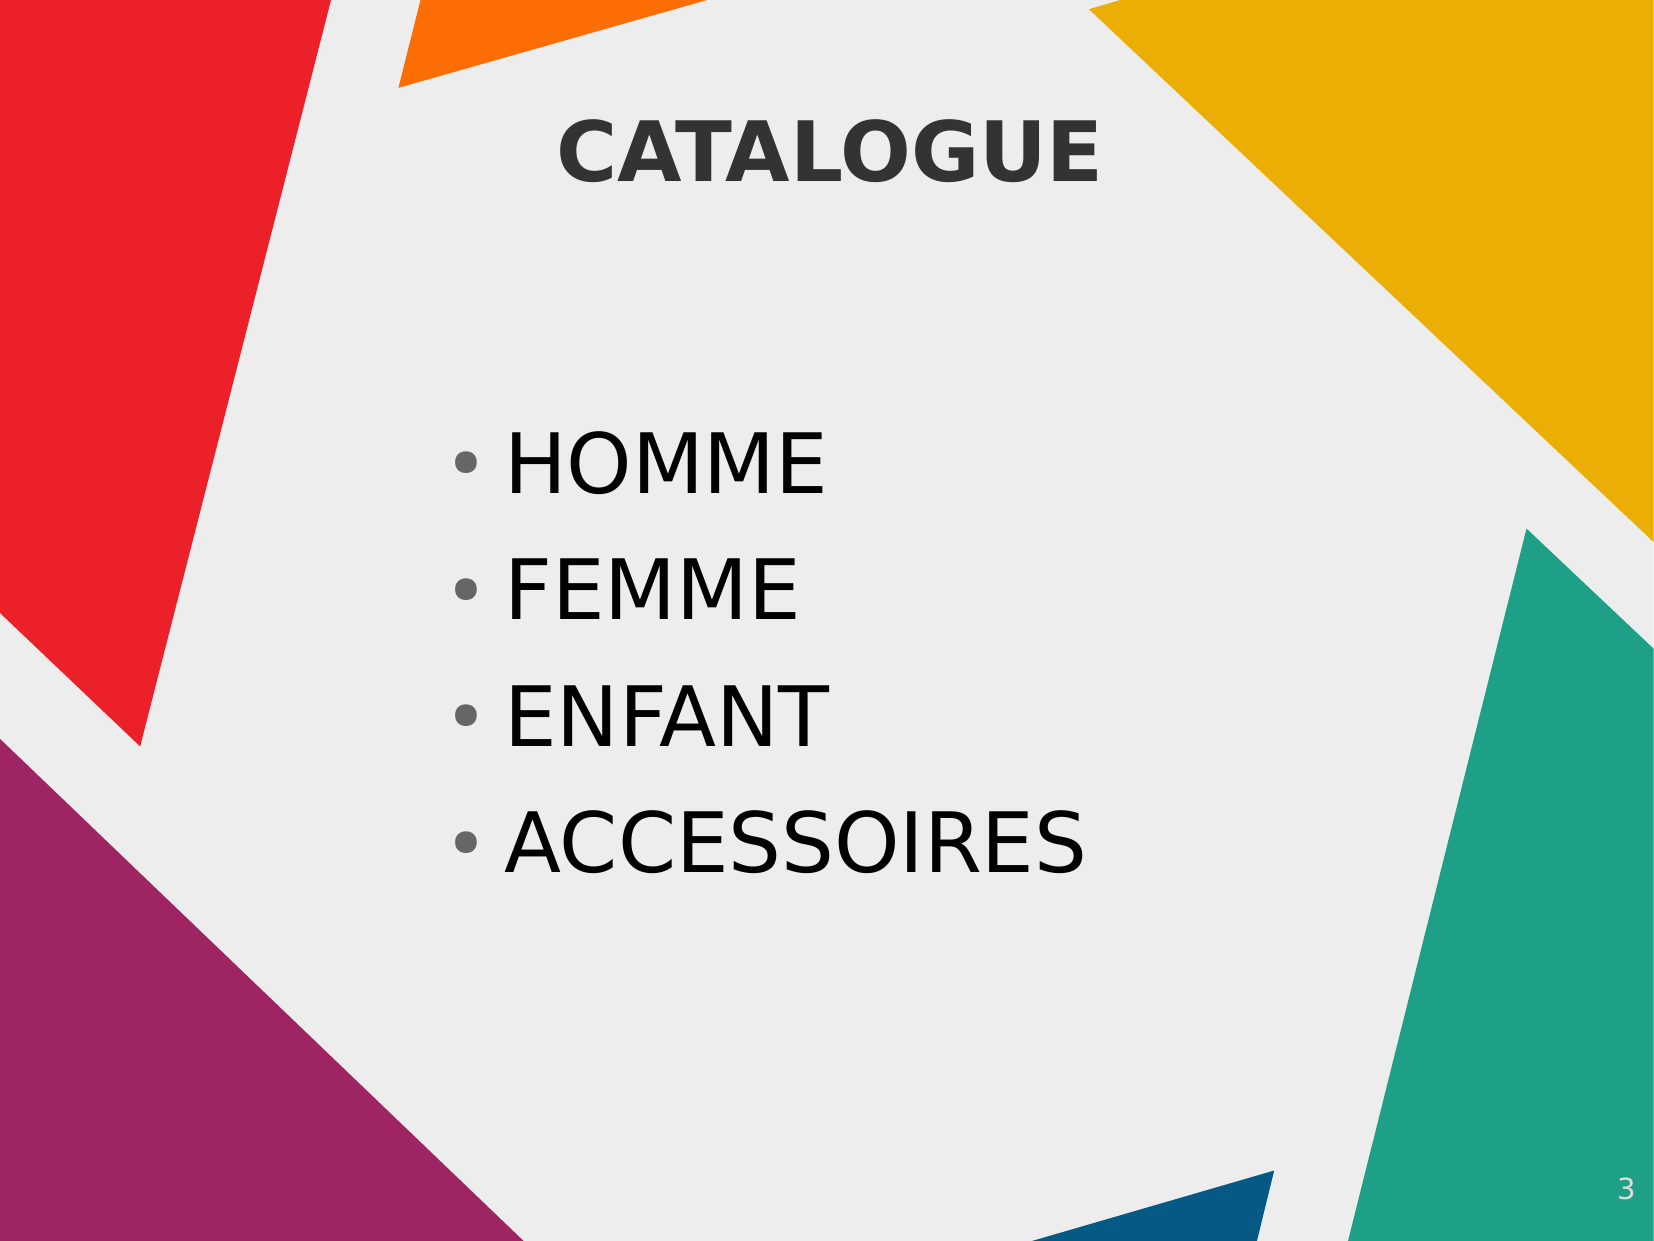

# CATALOGUE
HOMME
FEMME
ENFANT
ACCESSOIRES
3